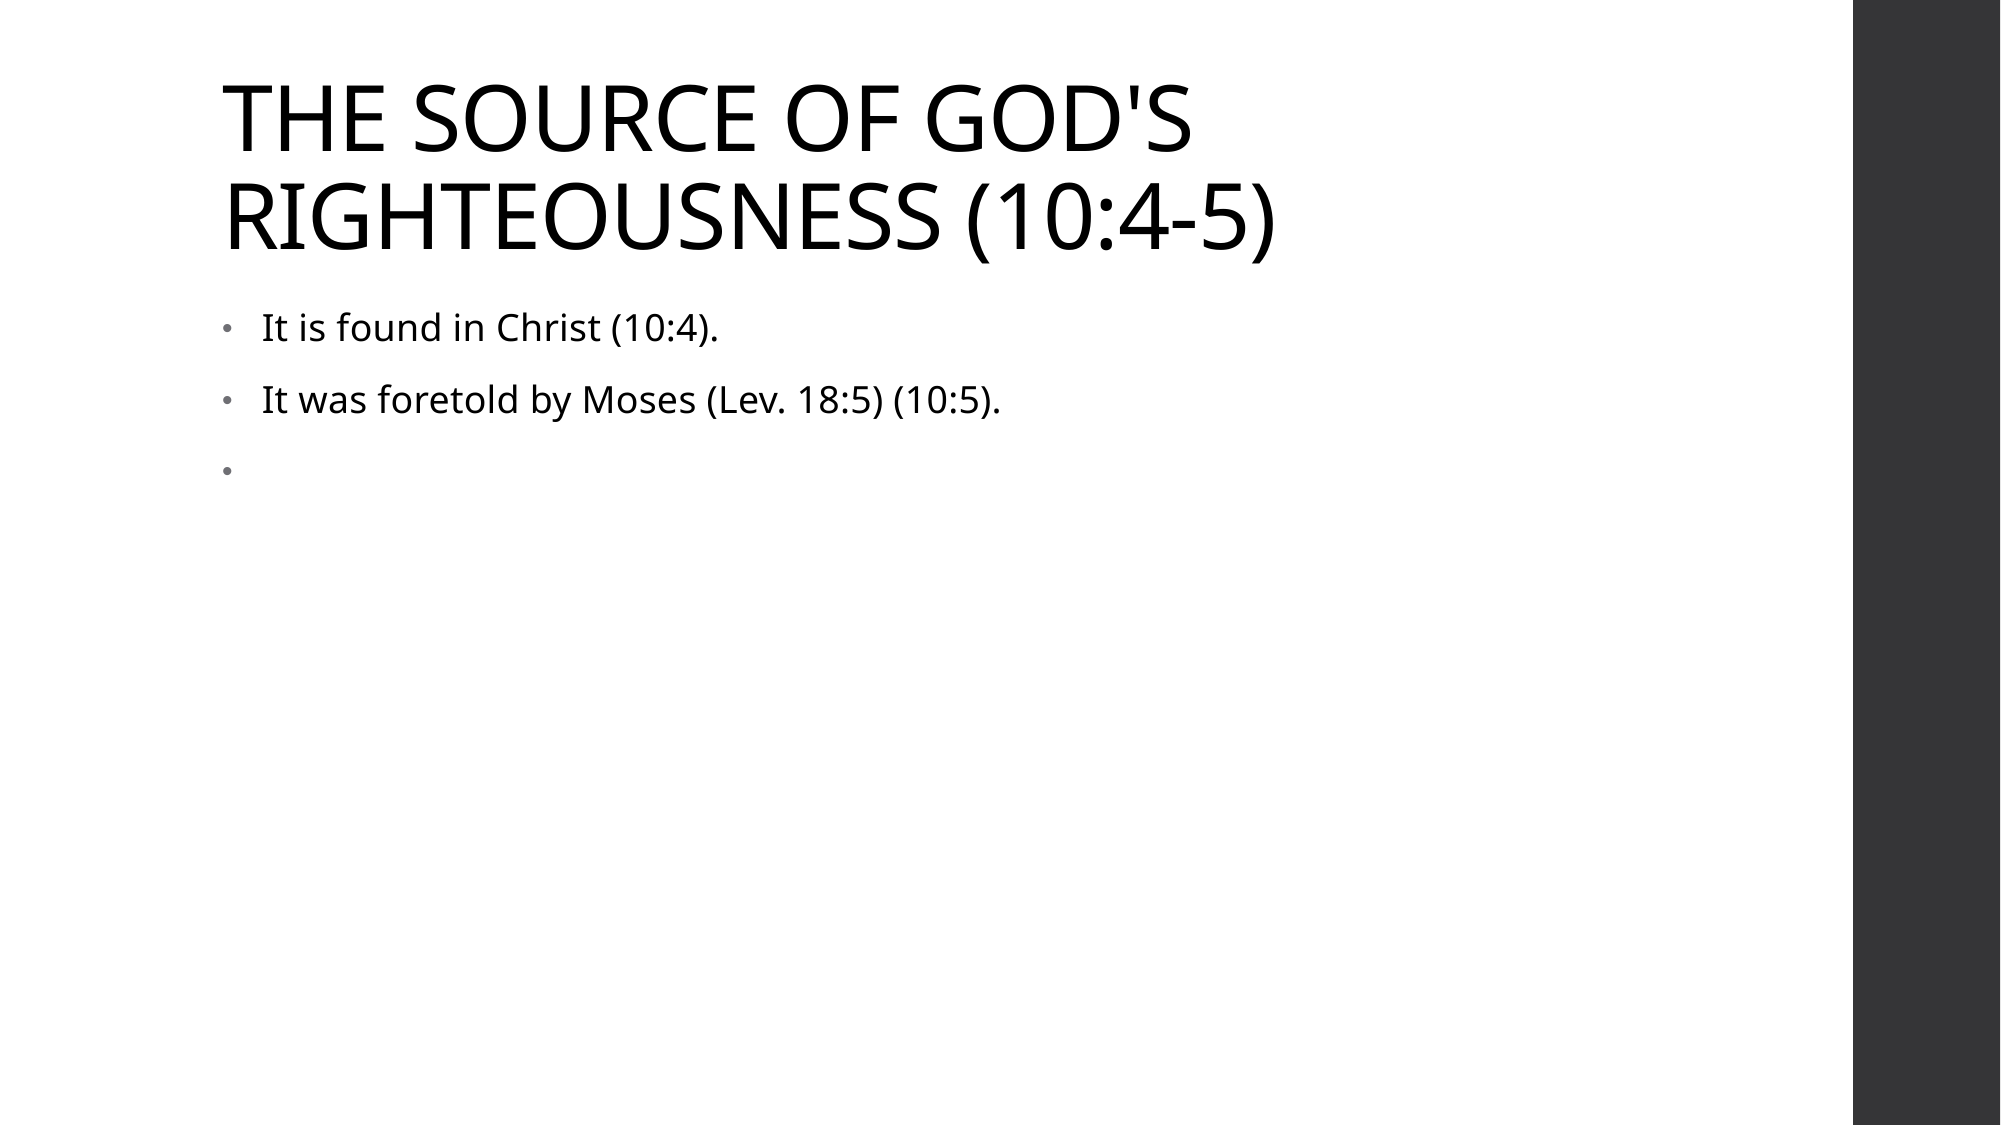

# THE SOURCE OF GOD'S RIGHTEOUSNESS (10:4-5)
 It is found in Christ (10:4).
 It was foretold by Moses (Lev. 18:5) (10:5).